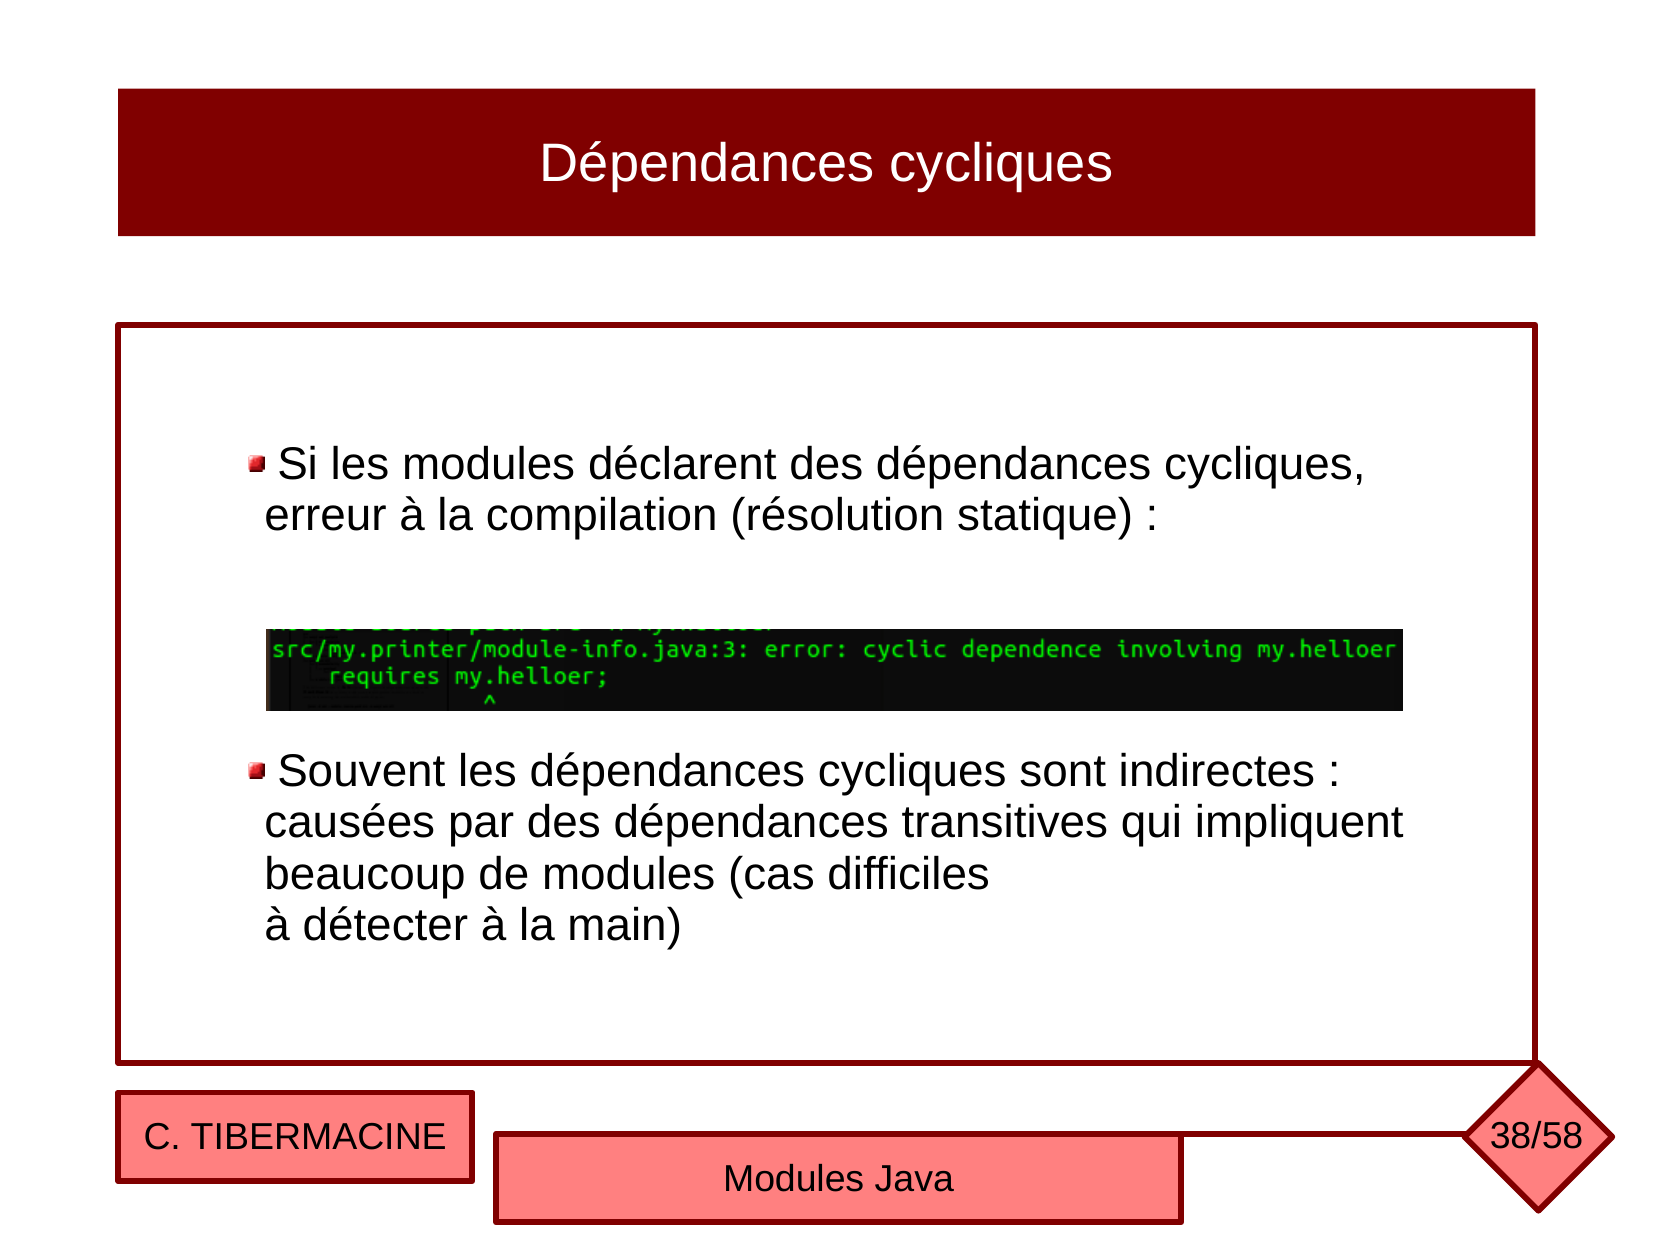

Dépendances cycliques
 Si les modules déclarent des dépendances cycliques,
erreur à la compilation (résolution statique) :
 Souvent les dépendances cycliques sont indirectes :
causées par des dépendances transitives qui impliquent
beaucoup de modules (cas difficiles
à détecter à la main)
C. TIBERMACINE
Modules Java